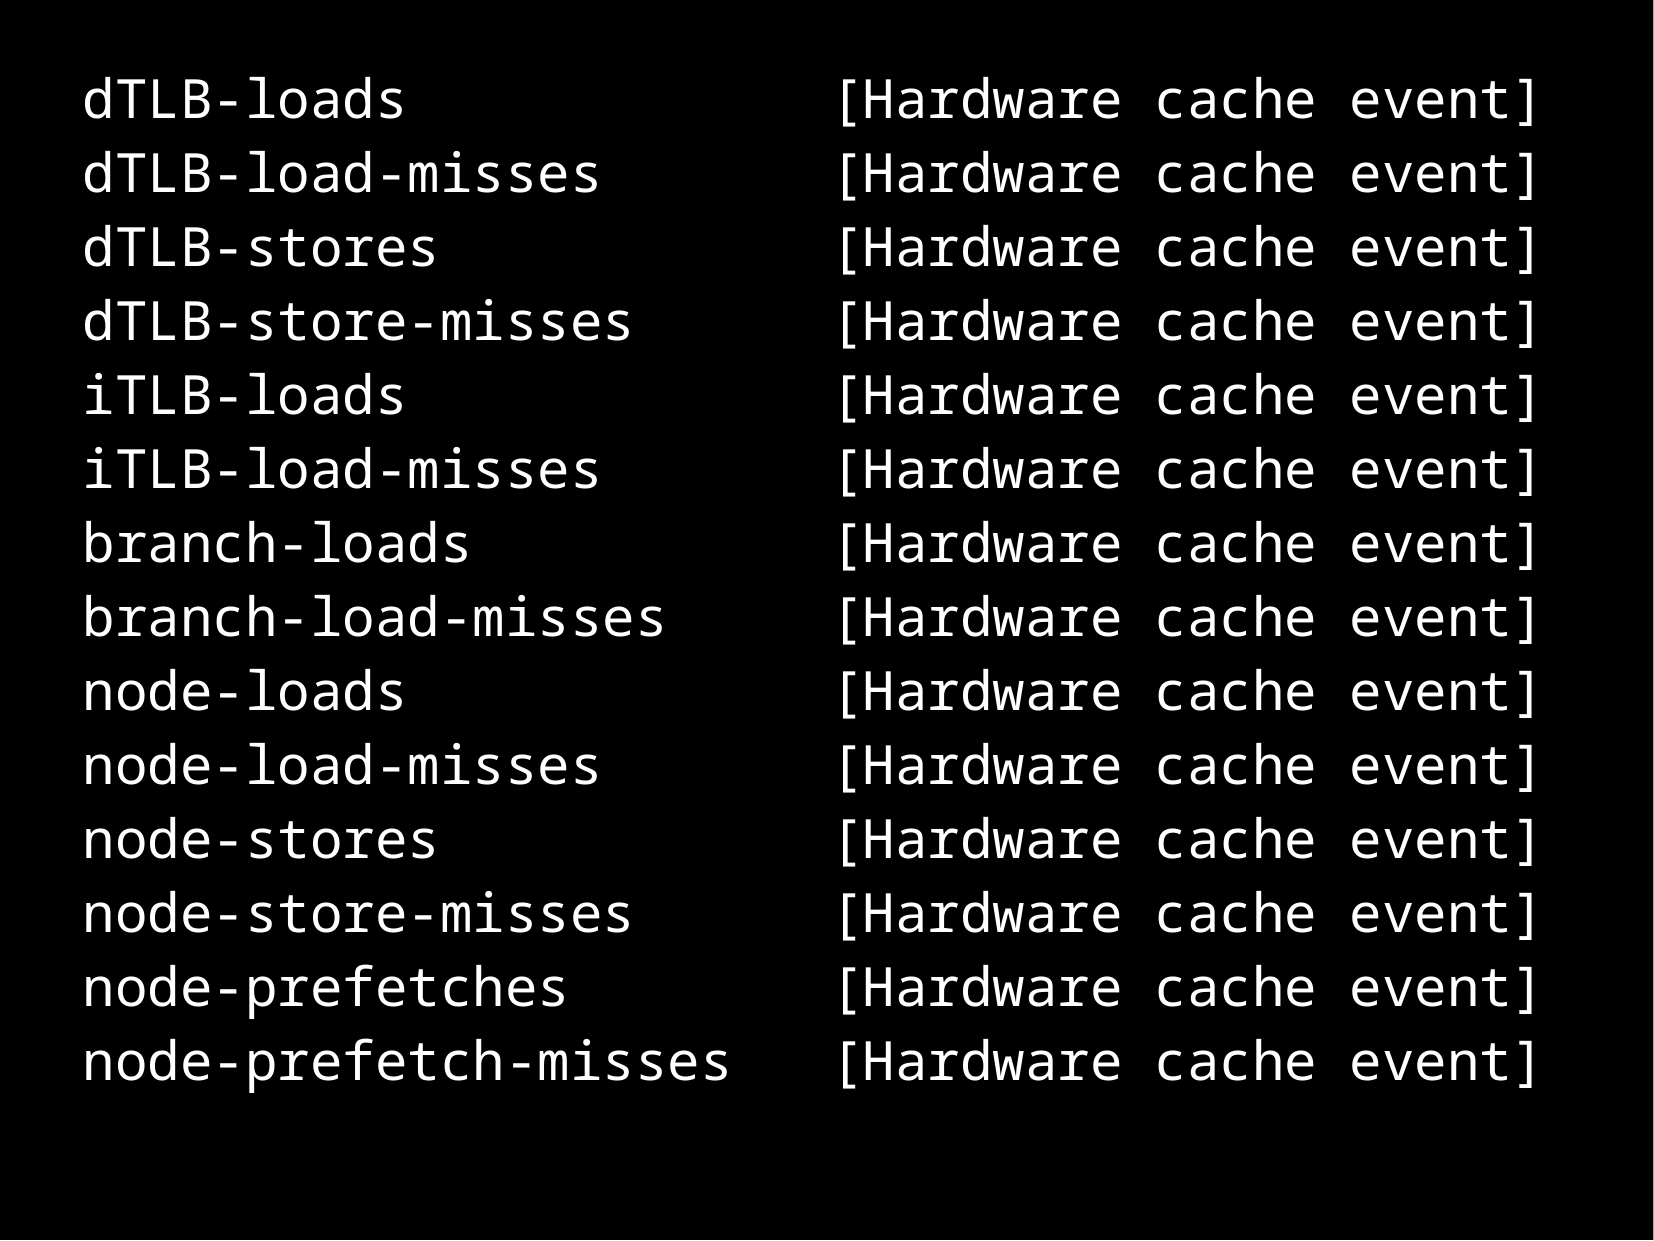

# dTLB-loads [Hardware cache event]
dTLB-load-misses [Hardware cache event]
dTLB-stores [Hardware cache event]
dTLB-store-misses [Hardware cache event]
iTLB-loads [Hardware cache event]
iTLB-load-misses [Hardware cache event]
branch-loads [Hardware cache event]
branch-load-misses [Hardware cache event]
node-loads [Hardware cache event]
node-load-misses [Hardware cache event]
node-stores [Hardware cache event]
node-store-misses [Hardware cache event]
node-prefetches [Hardware cache event]
node-prefetch-misses [Hardware cache event]